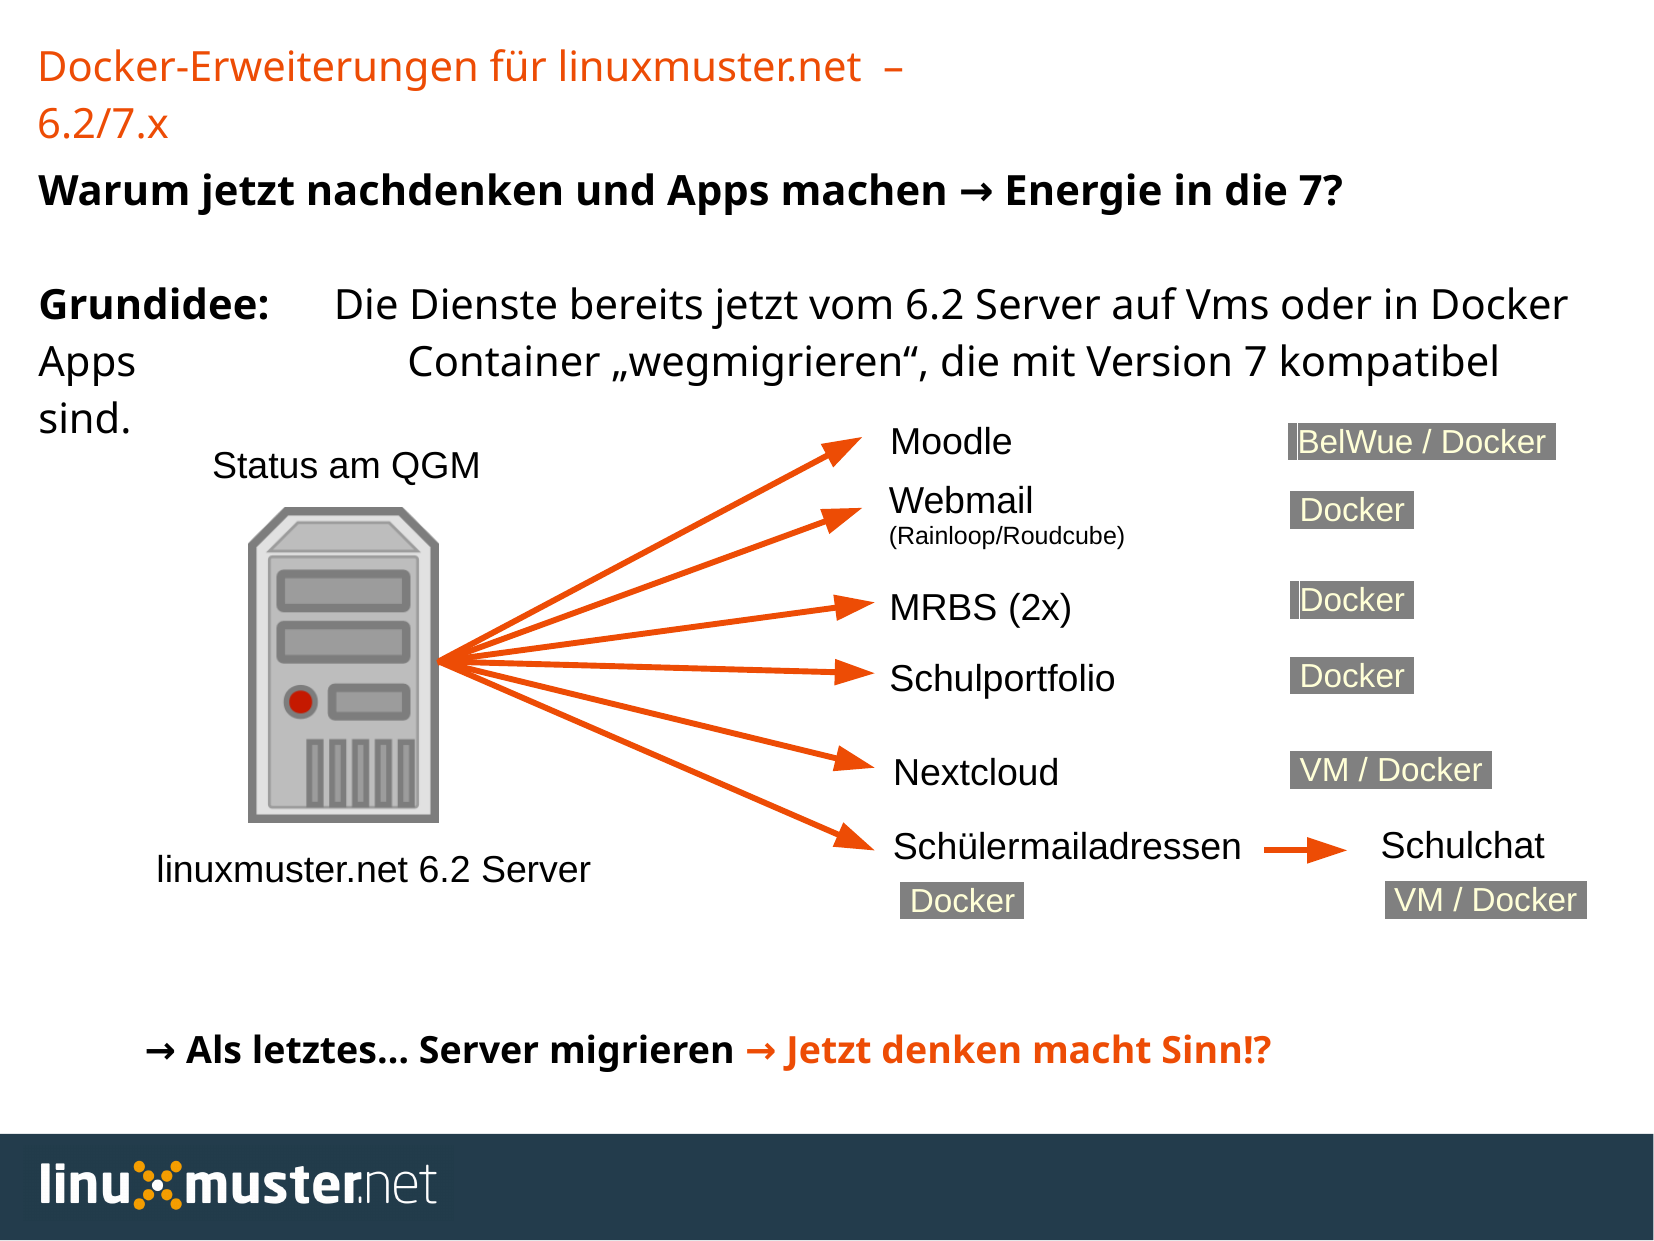

Docker-Erweiterungen für linuxmuster.net – 6.2/7.x
Warum jetzt nachdenken und Apps machen → Energie in die 7?
Grundidee: 	Die Dienste bereits jetzt vom 6.2 Server auf Vms oder in Docker Apps 				Container „wegmigrieren“, die mit Version 7 kompatibel sind.
Moodle
 BelWue / Docker
Status am QGM
Webmail
(Rainloop/Roudcube)
 Docker
 Docker
MRBS (2x)
Schulportfolio
 Docker
Nextcloud
 VM / Docker
Schulchat
Schülermailadressen
linuxmuster.net 6.2 Server
 VM / Docker
 Docker
→ Als letztes… Server migrieren → Jetzt denken macht Sinn!?